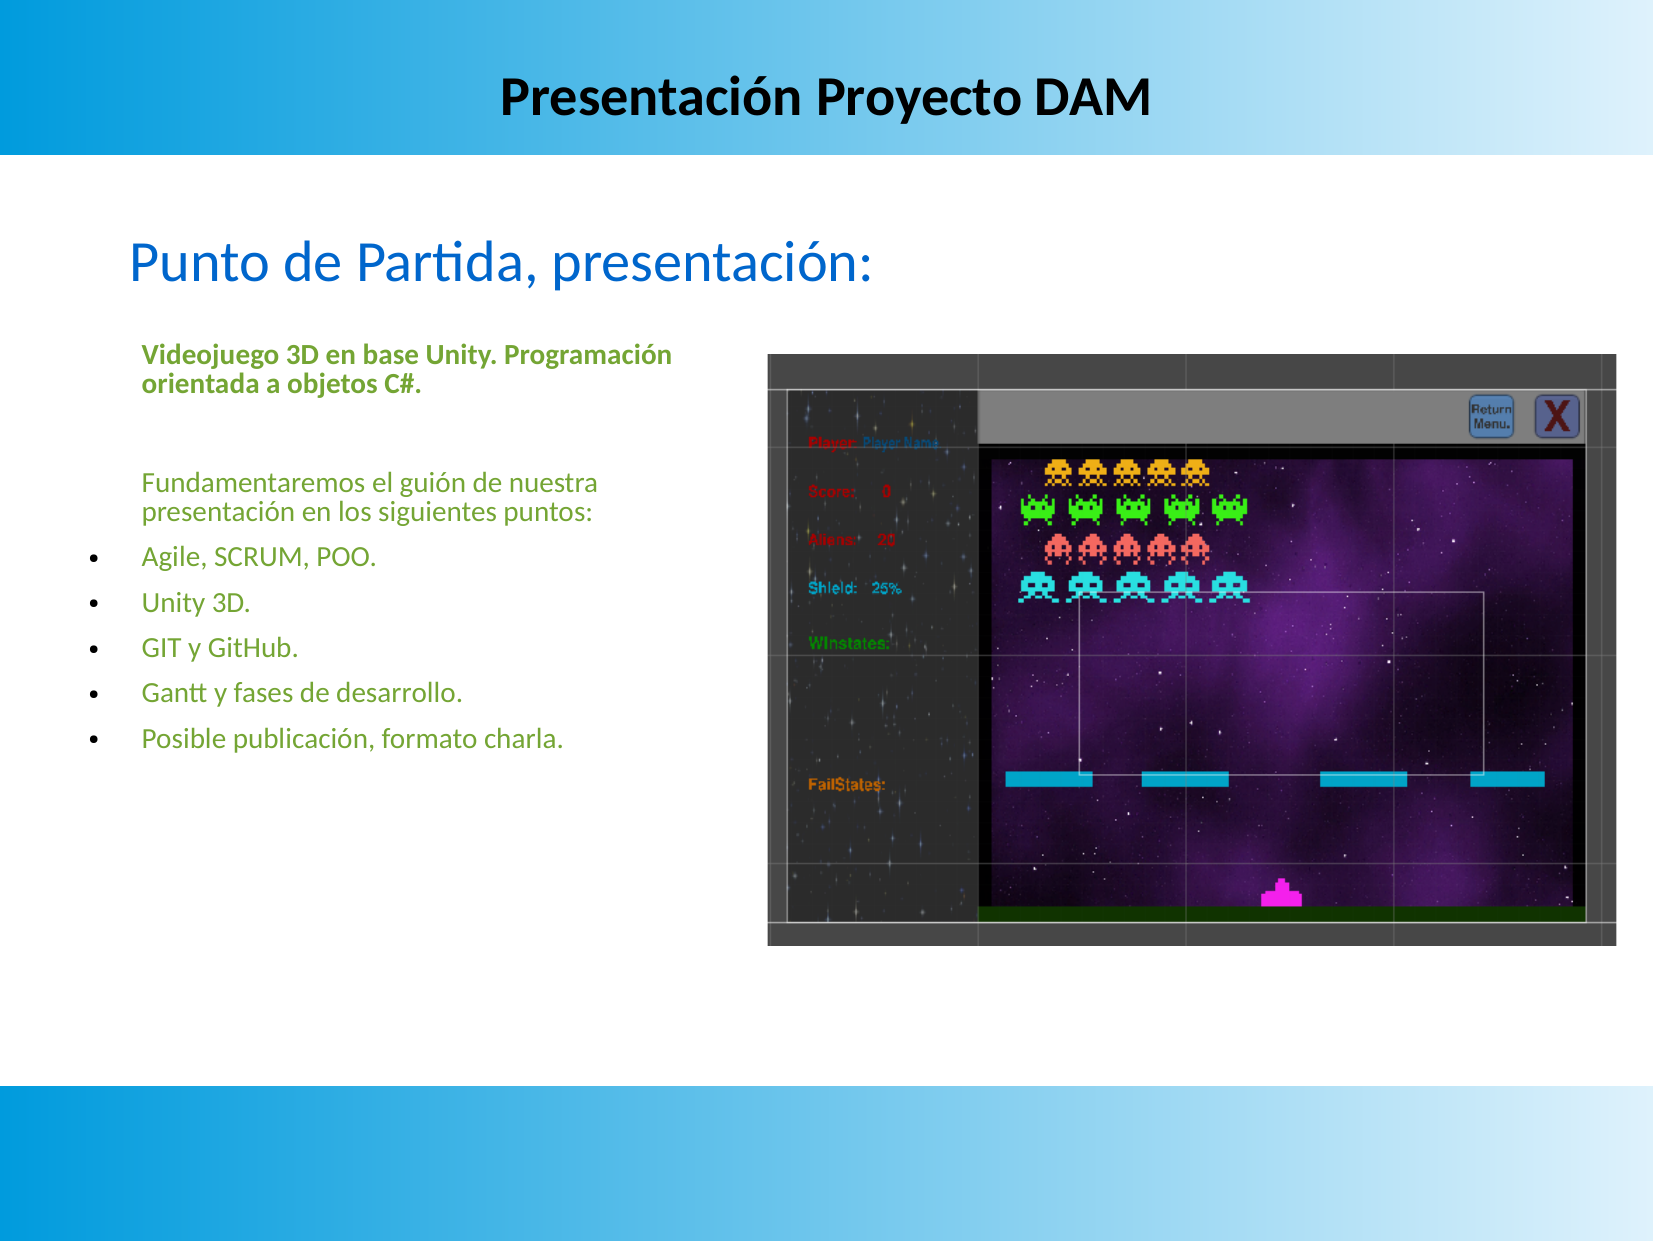

# Presentación Proyecto DAM
Punto de Partida, presentación:
Videojuego 3D en base Unity. Programación orientada a objetos C#.
Fundamentaremos el guión de nuestra presentación en los siguientes puntos:
Agile, SCRUM, POO.
Unity 3D.
GIT y GitHub.
Gantt y fases de desarrollo.
Posible publicación, formato charla.